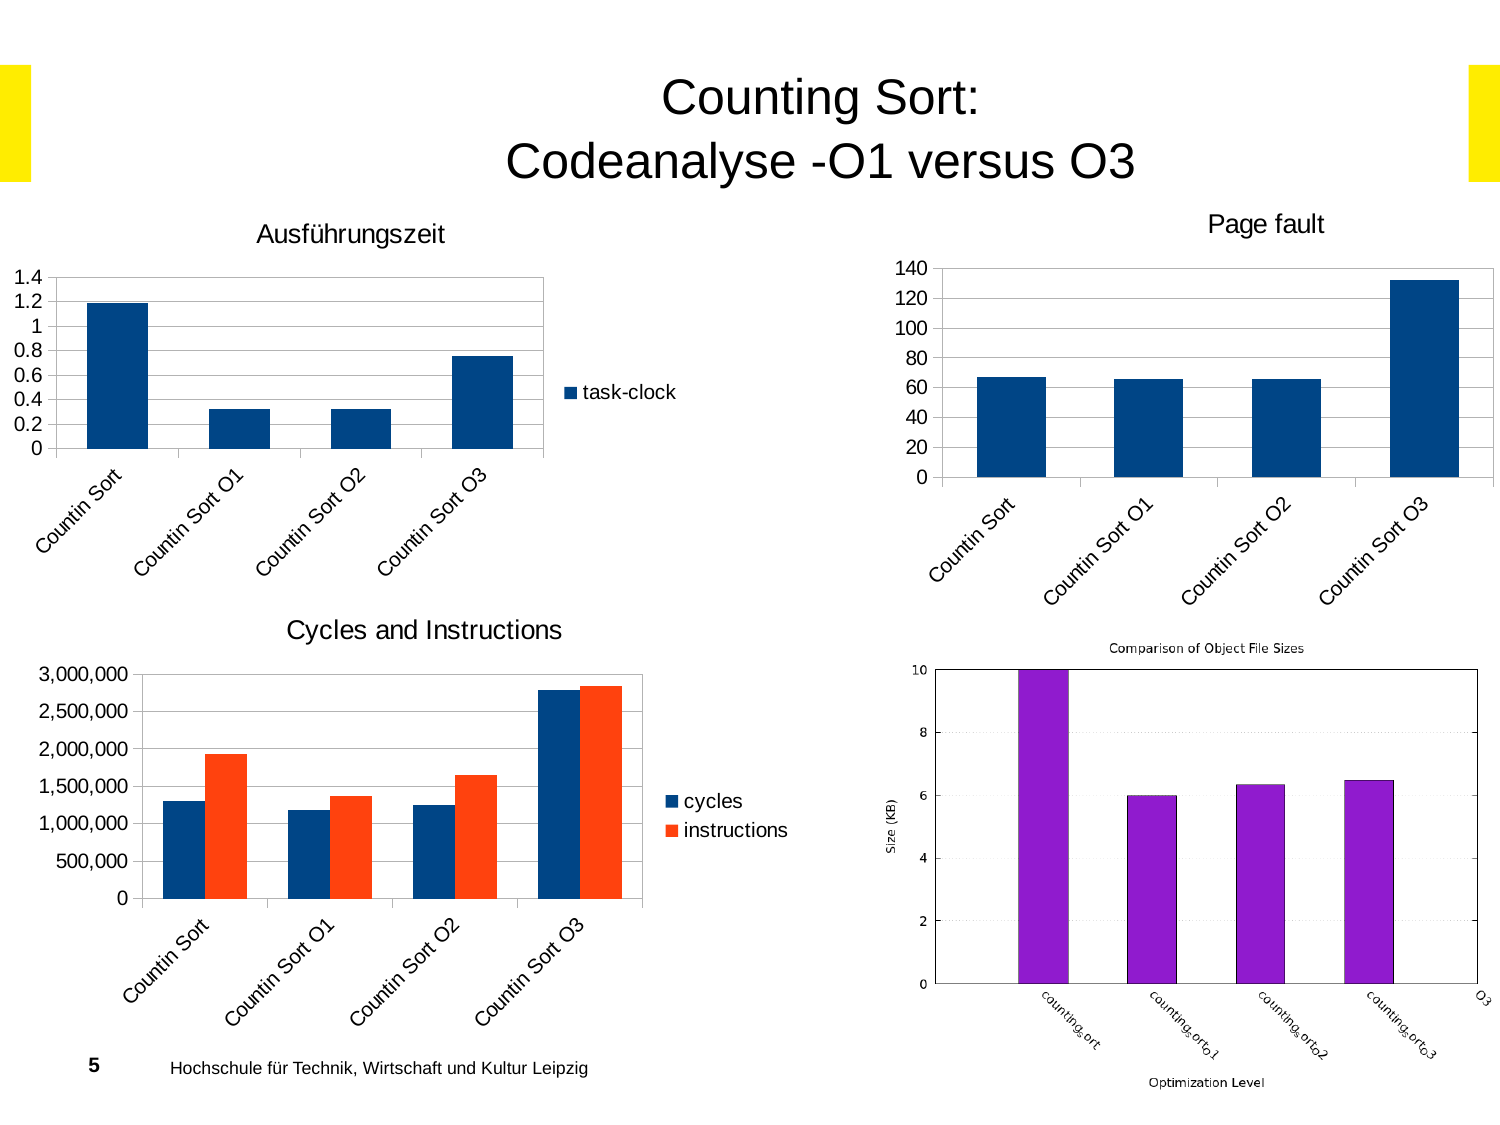

# Counting Sort: Codeanalyse -O1 versus O3
### Chart: Page fault
| Category | page-faults |
|---|---|
| Countin Sort | 67.0 |
| Countin Sort O1 | 66.0 |
| Countin Sort O2 | 66.0 |
| Countin Sort O3 | 132.0 |
### Chart: Ausführungszeit
| Category | task-clock |
|---|---|
| Countin Sort | 1.19 |
| Countin Sort O1 | 0.32 |
| Countin Sort O2 | 0.32 |
| Countin Sort O3 | 0.76 |
### Chart: Cycles and Instructions
| Category | cycles | instructions |
|---|---|---|
| Countin Sort | 1300932.0 | 1934135.0 |
| Countin Sort O1 | 1186294.0 | 1374543.0 |
| Countin Sort O2 | 1251767.0 | 1648358.0 |
| Countin Sort O3 | 2791477.0 | 2843791.0 |